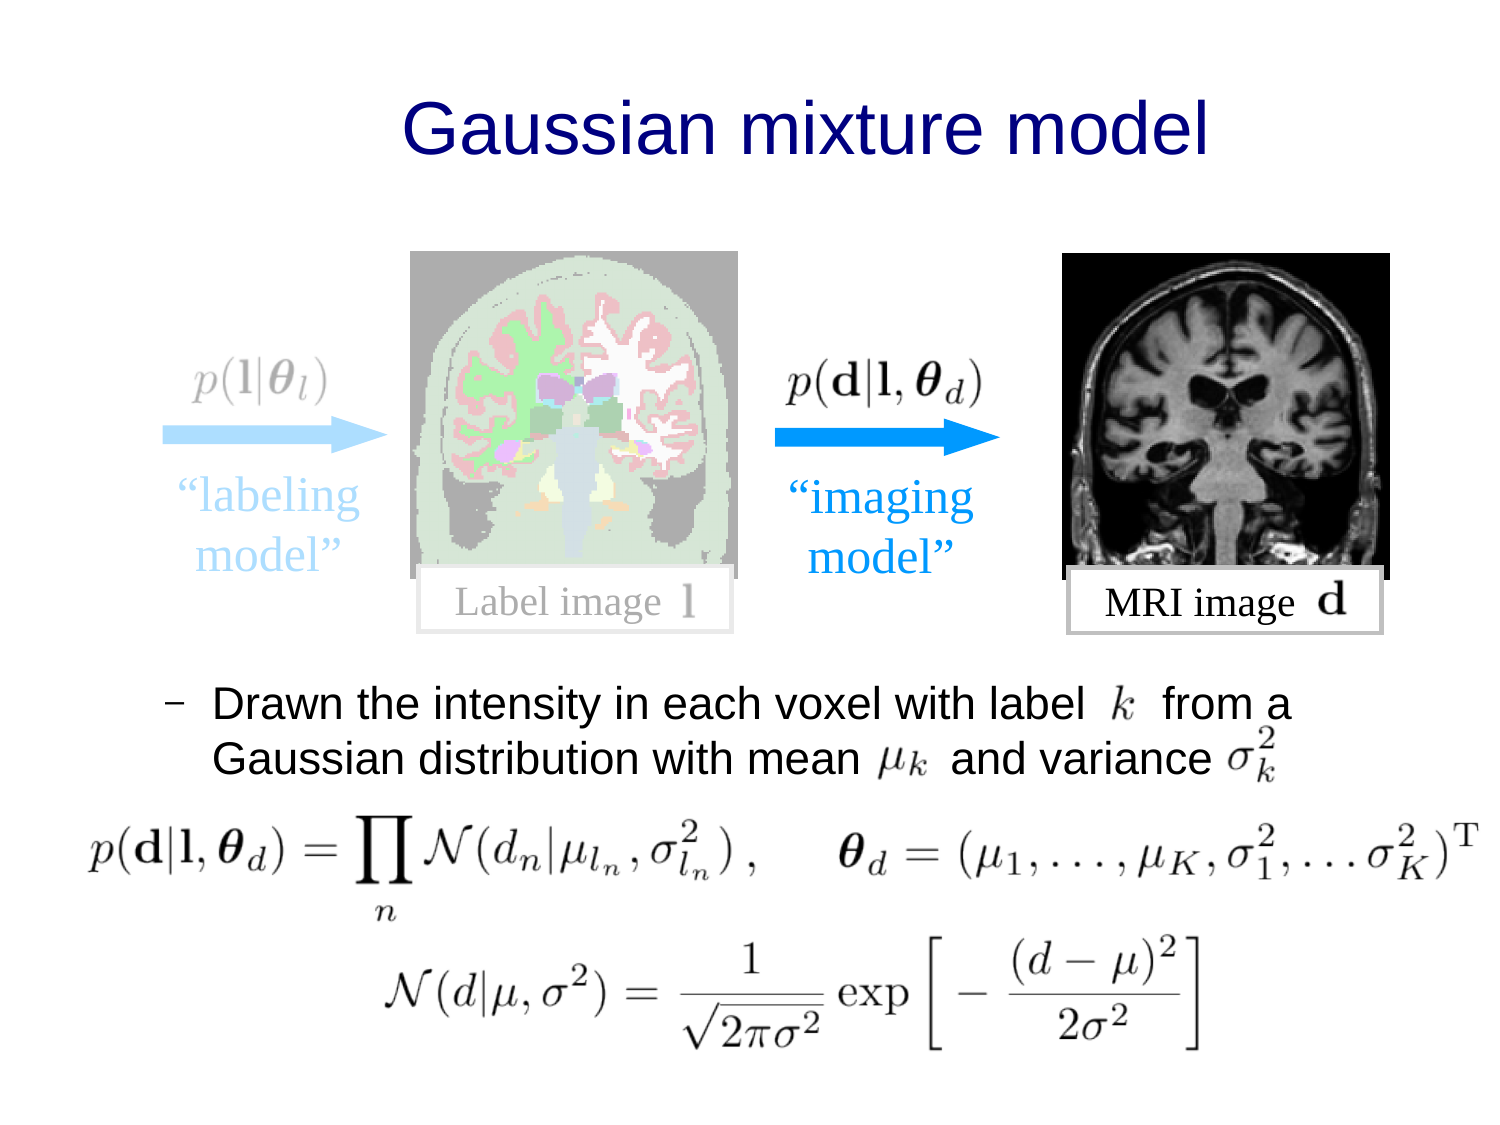

# Gaussian mixture model
“labeling model”
“imaging model”
 Label image
 MRI image
Drawn the intensity in each voxel with label from a Gaussian distribution with mean and variance